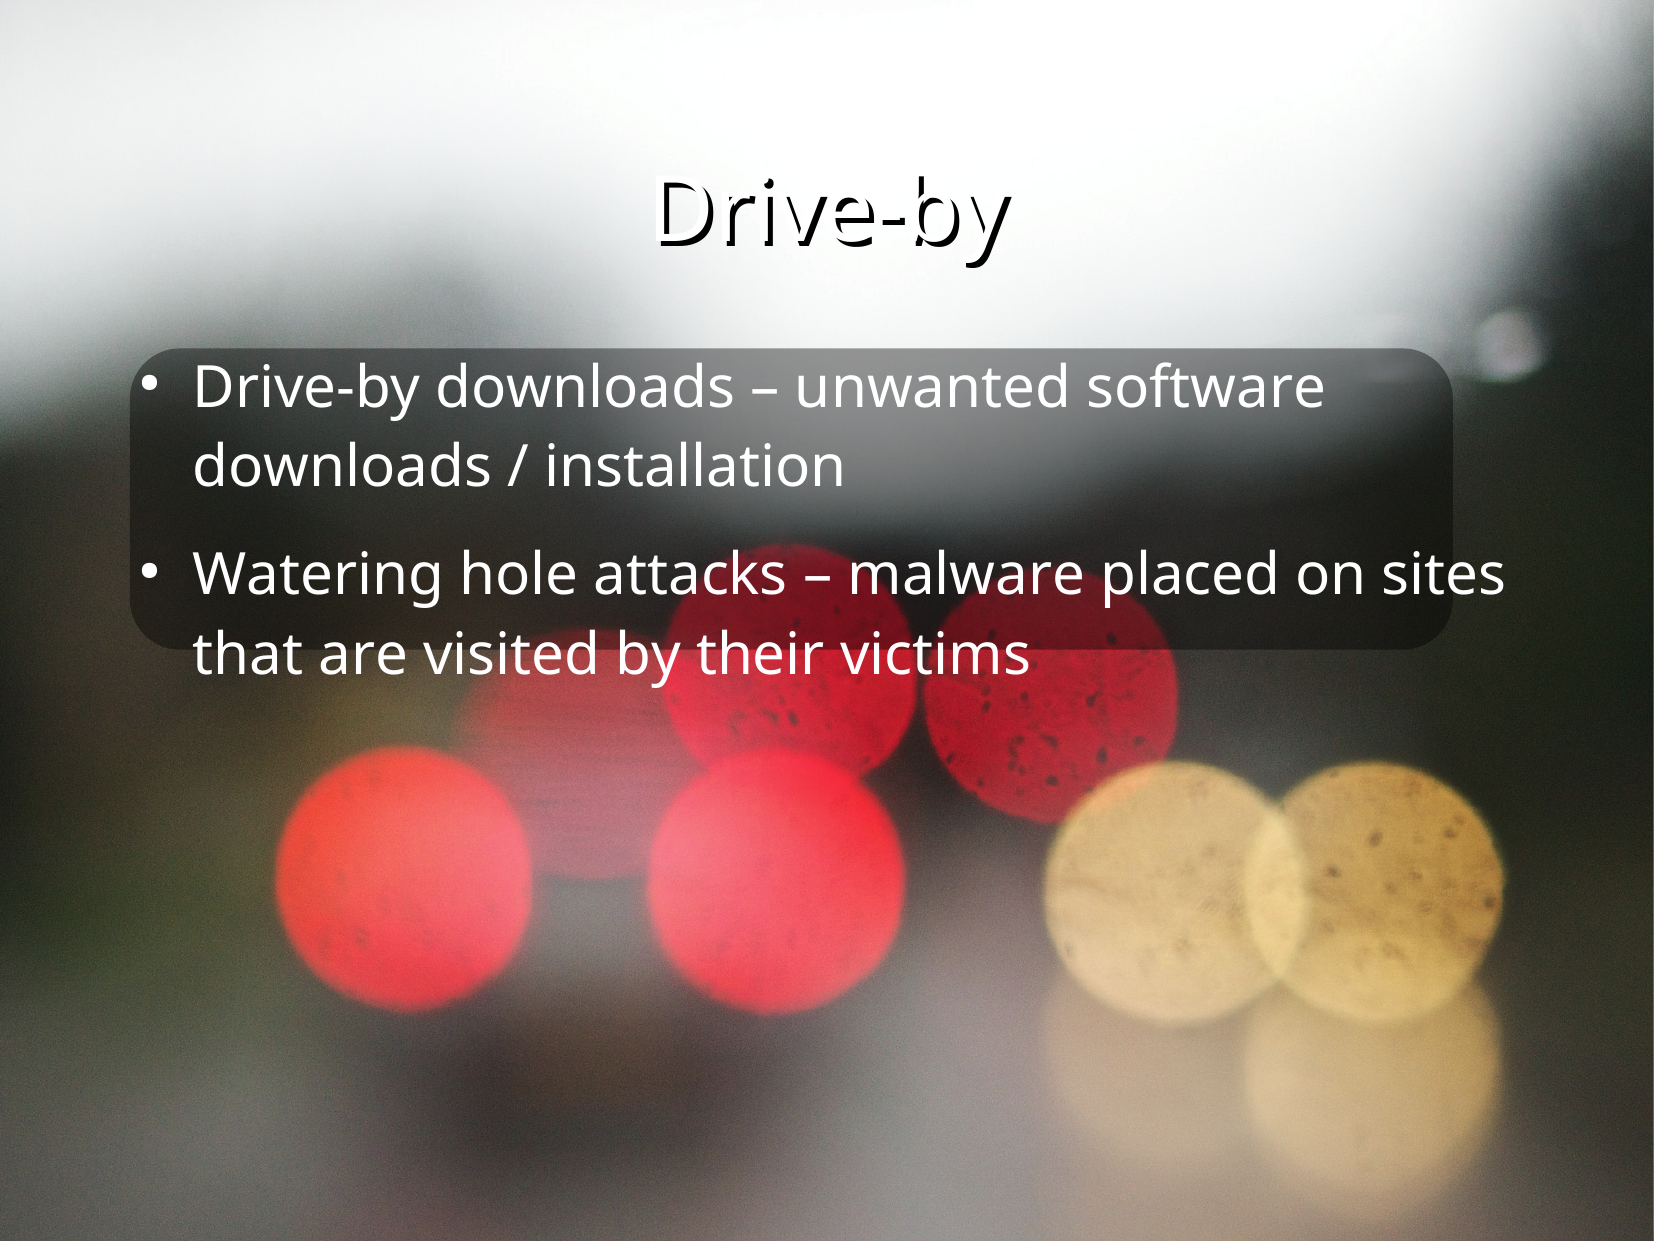

# Drive-by
Drive-by downloads – unwanted software downloads / installation
Watering hole attacks – malware placed on sites that are visited by their victims